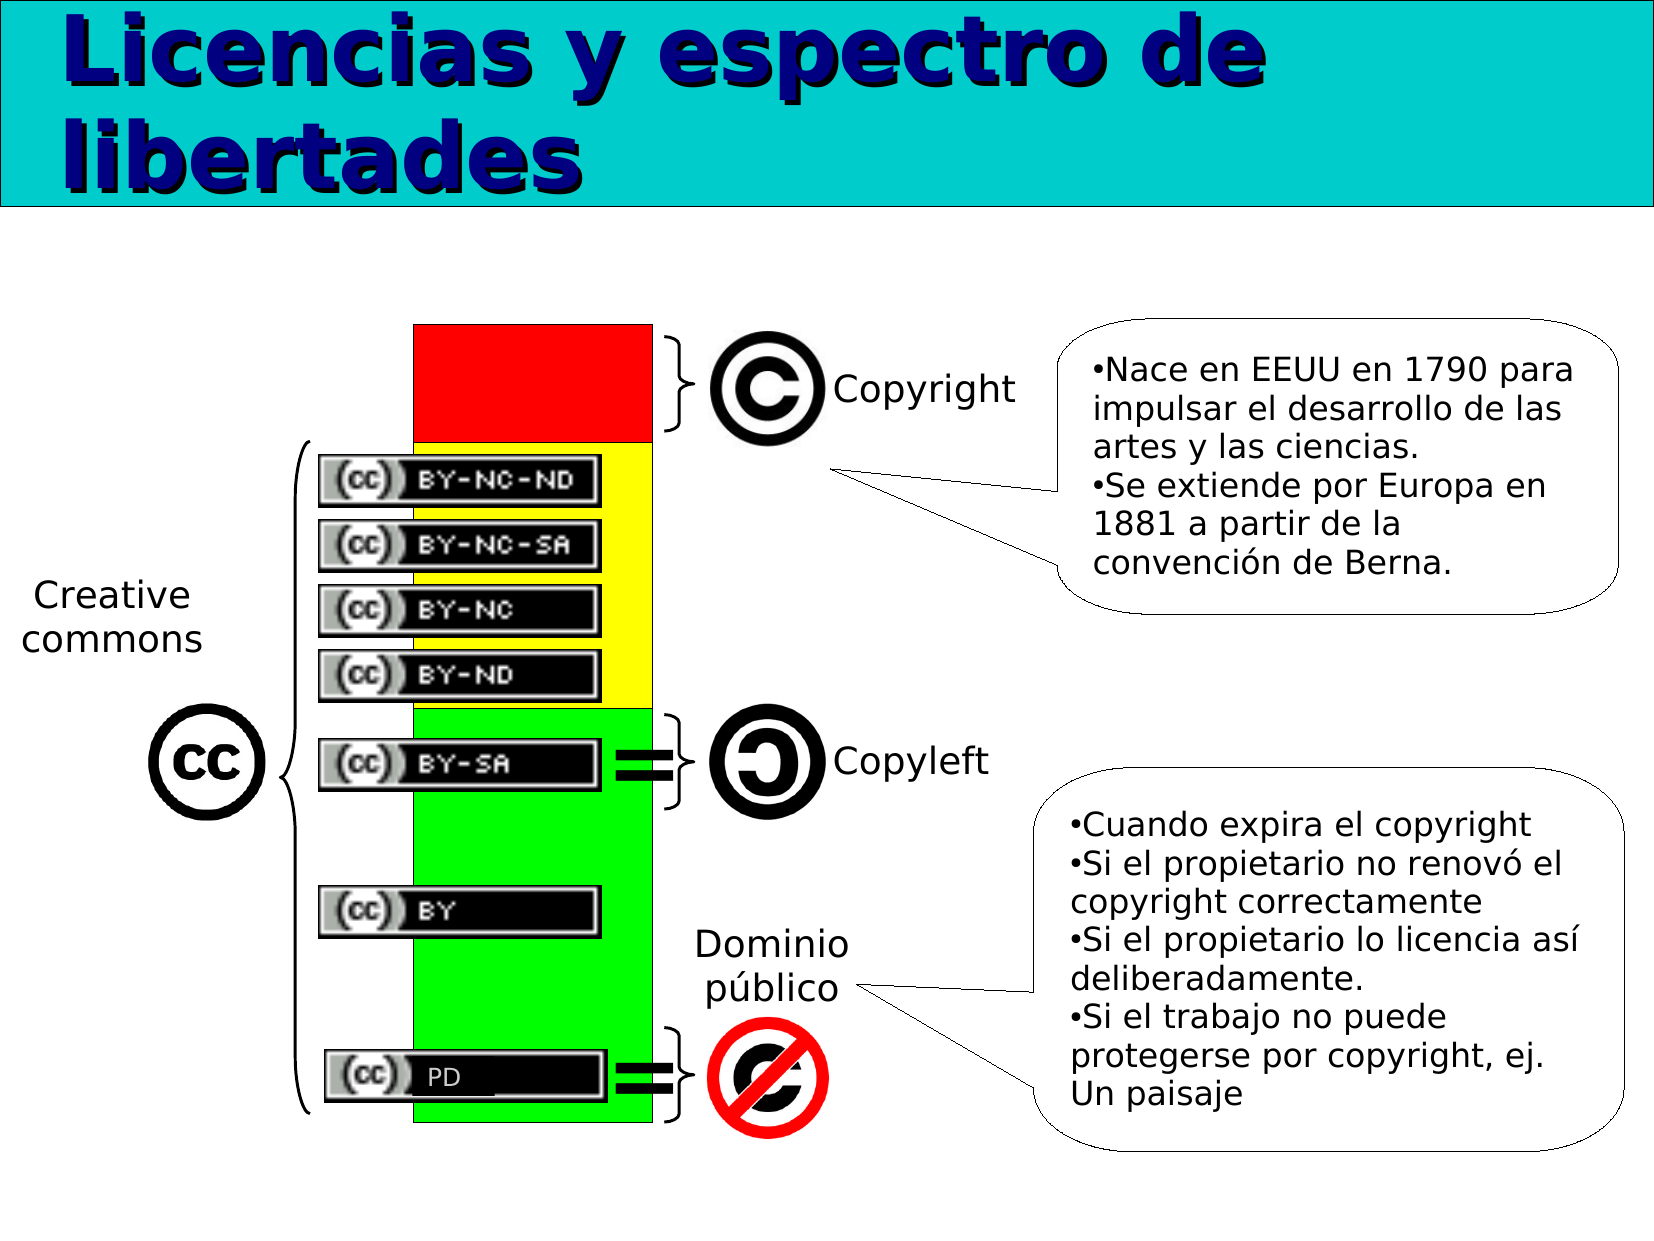

# Licencias y espectro de libertades
Nace en EEUU en 1790 para impulsar el desarrollo de las artes y las ciencias.
Se extiende por Europa en 1881 a partir de la convención de Berna.
Copyright
Creative
commons
=
Copyleft
Cuando expira el copyright
Si el propietario no renovó el copyright correctamente
Si el propietario lo licencia así deliberadamente.
Si el trabajo no puede protegerse por copyright, ej. Un paisaje
Dominio
público
=
PD